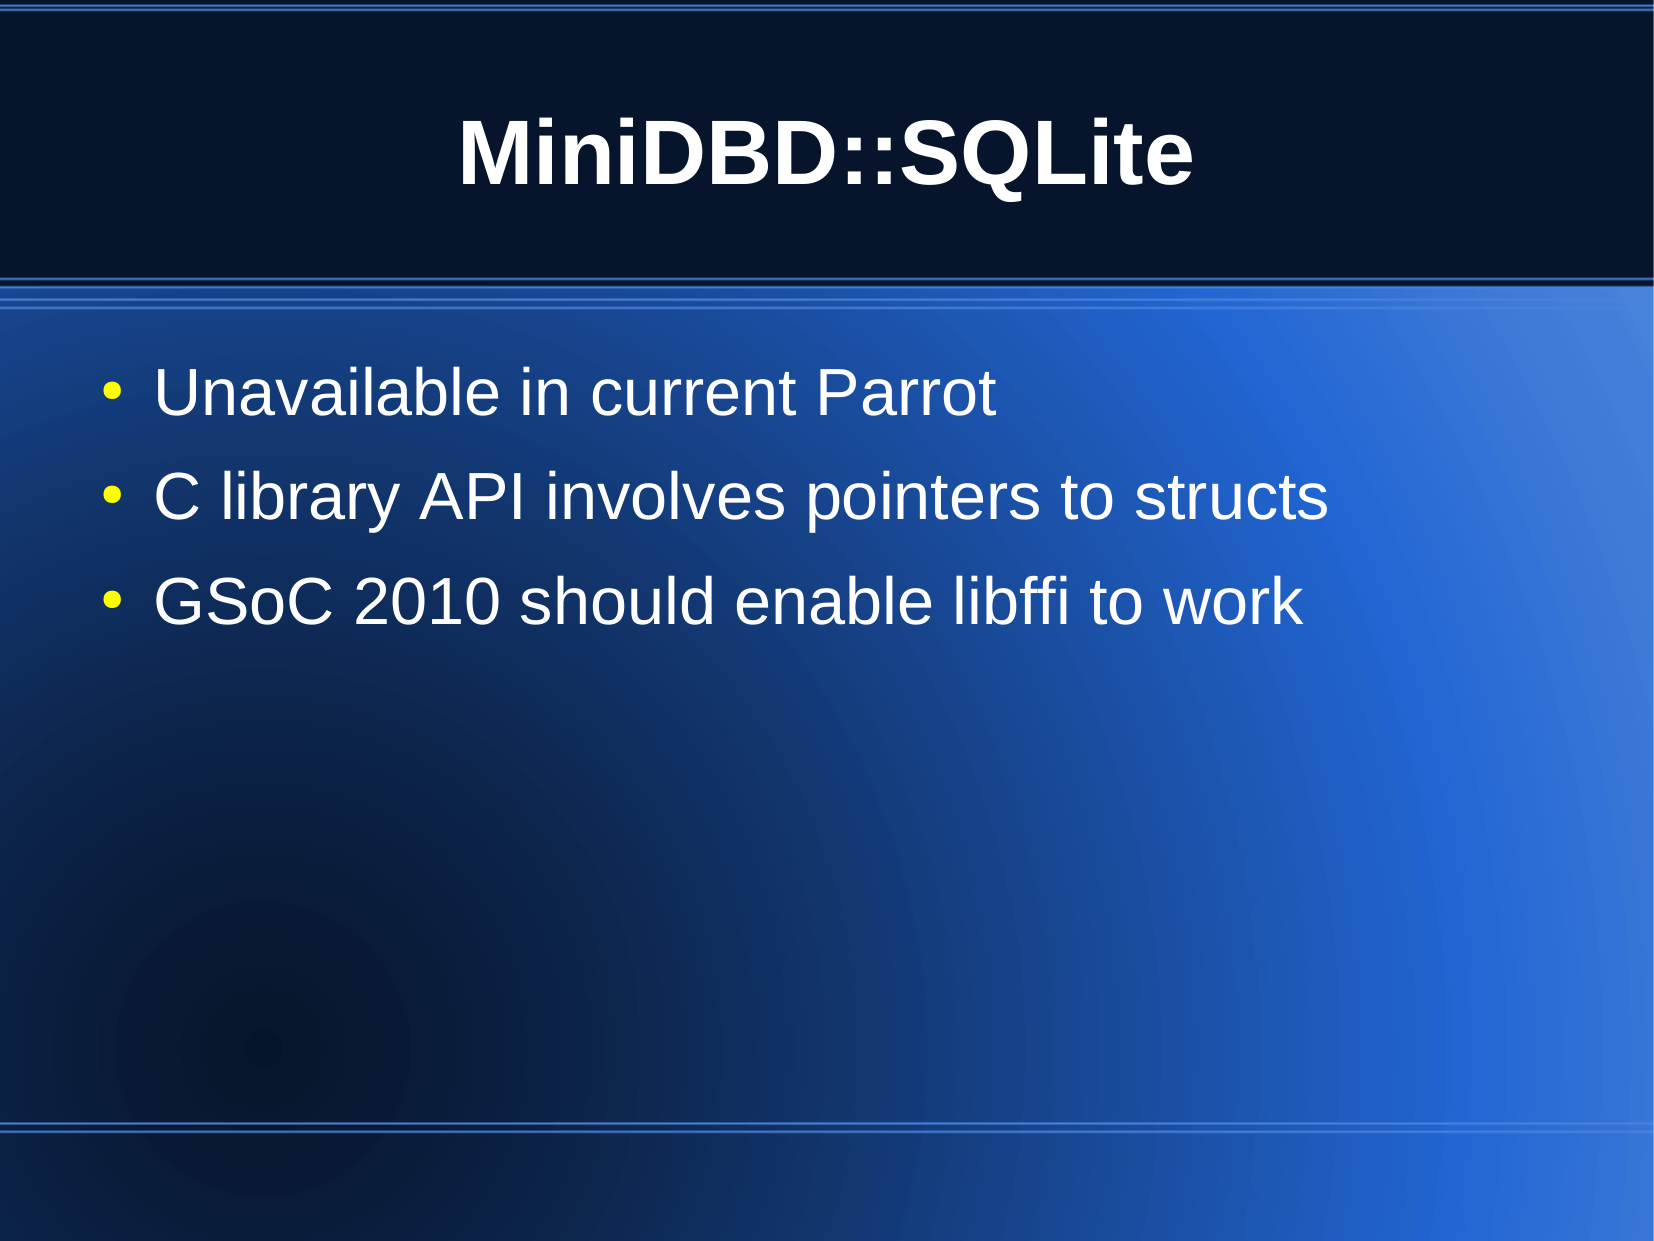

# MiniDBD::SQLite
Unavailable in current Parrot
C library API involves pointers to structs
GSoC 2010 should enable libffi to work